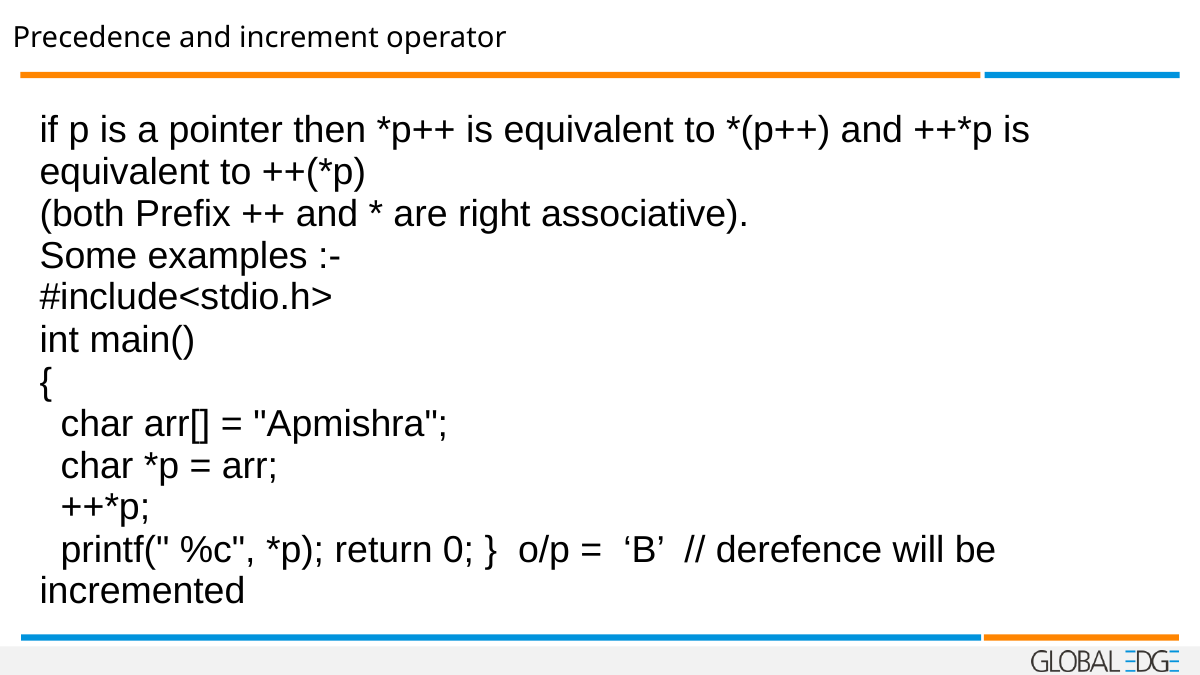

# Precedence and increment operator
if p is a pointer then *p++ is equivalent to *(p++) and ++*p is equivalent to ++(*p)
(both Prefix ++ and * are right associative).
Some examples :-
#include<stdio.h>
int main()
{
 char arr[] = "Apmishra";
 char *p = arr;
 ++*p;
 printf(" %c", *p); return 0; } o/p = ‘B’ // derefence will be incremented